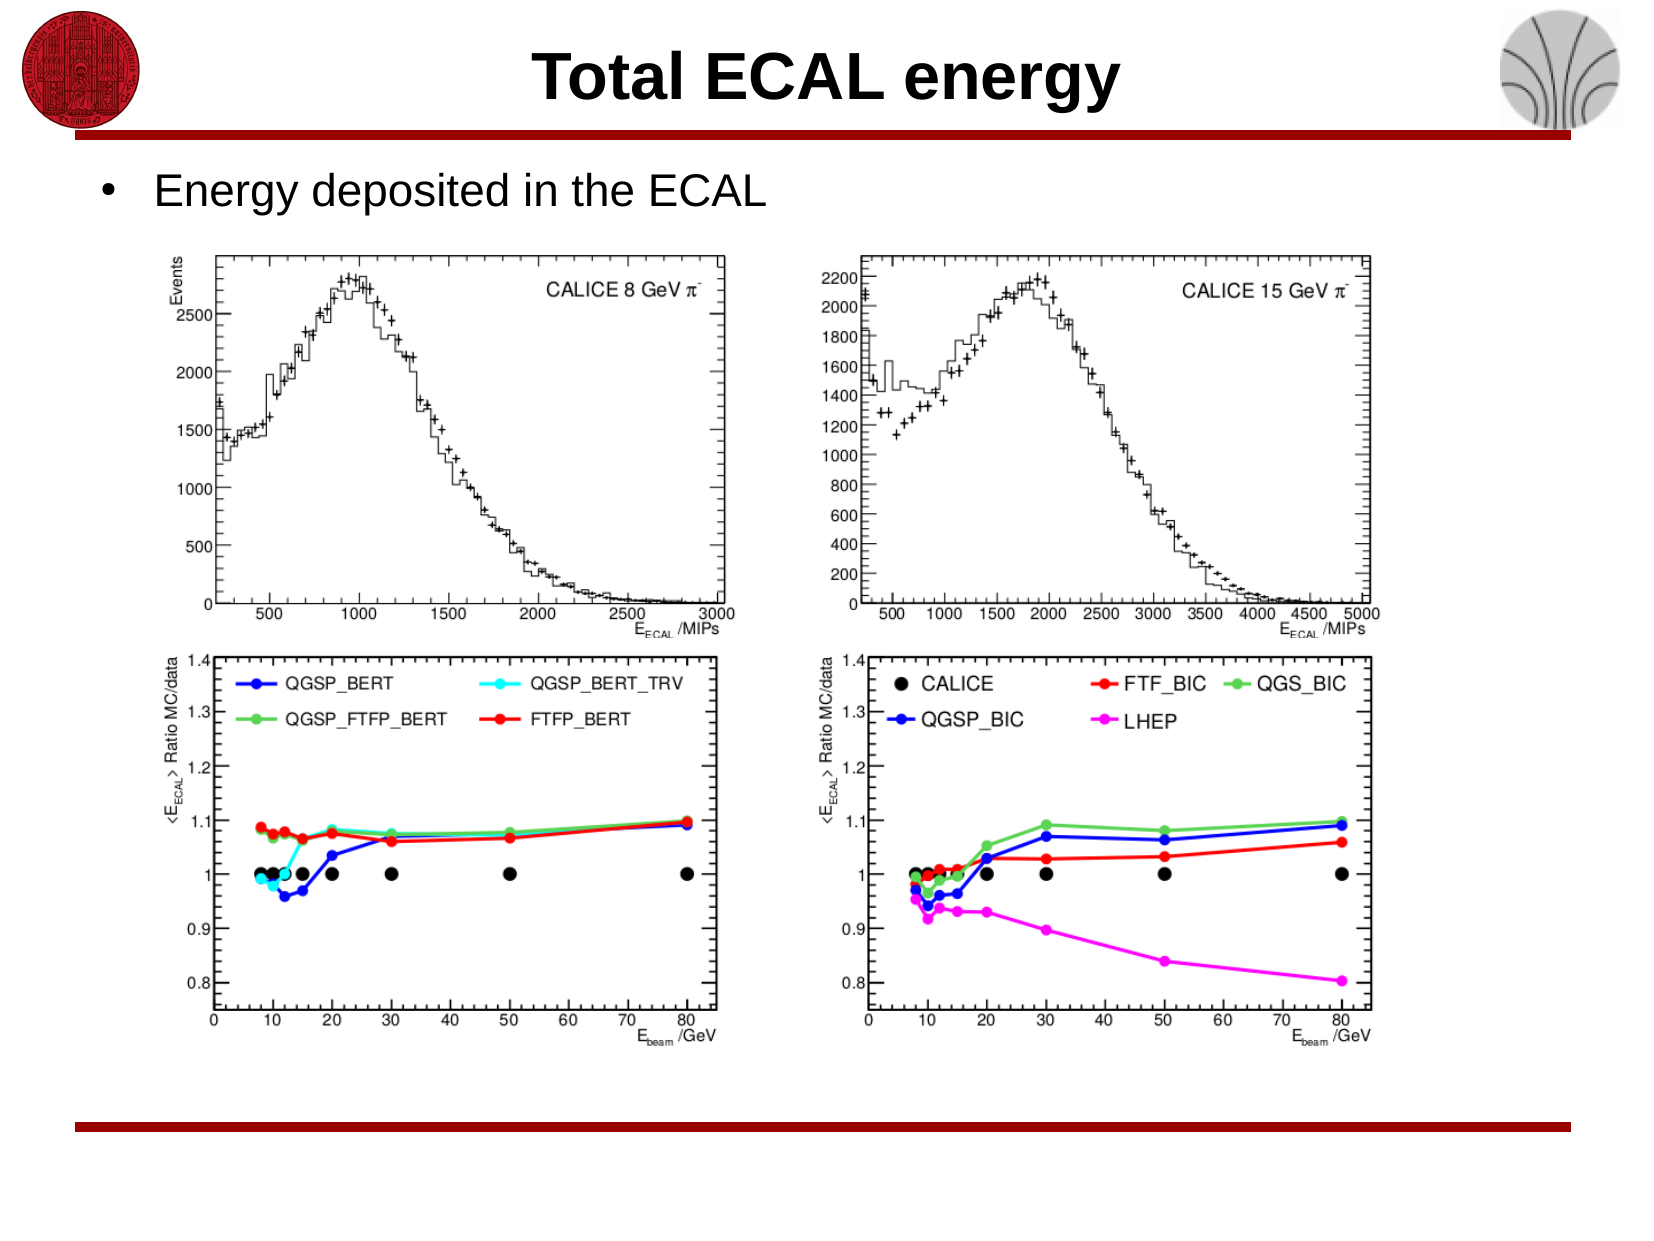

# Total ECAL energy
Energy deposited in the ECAL